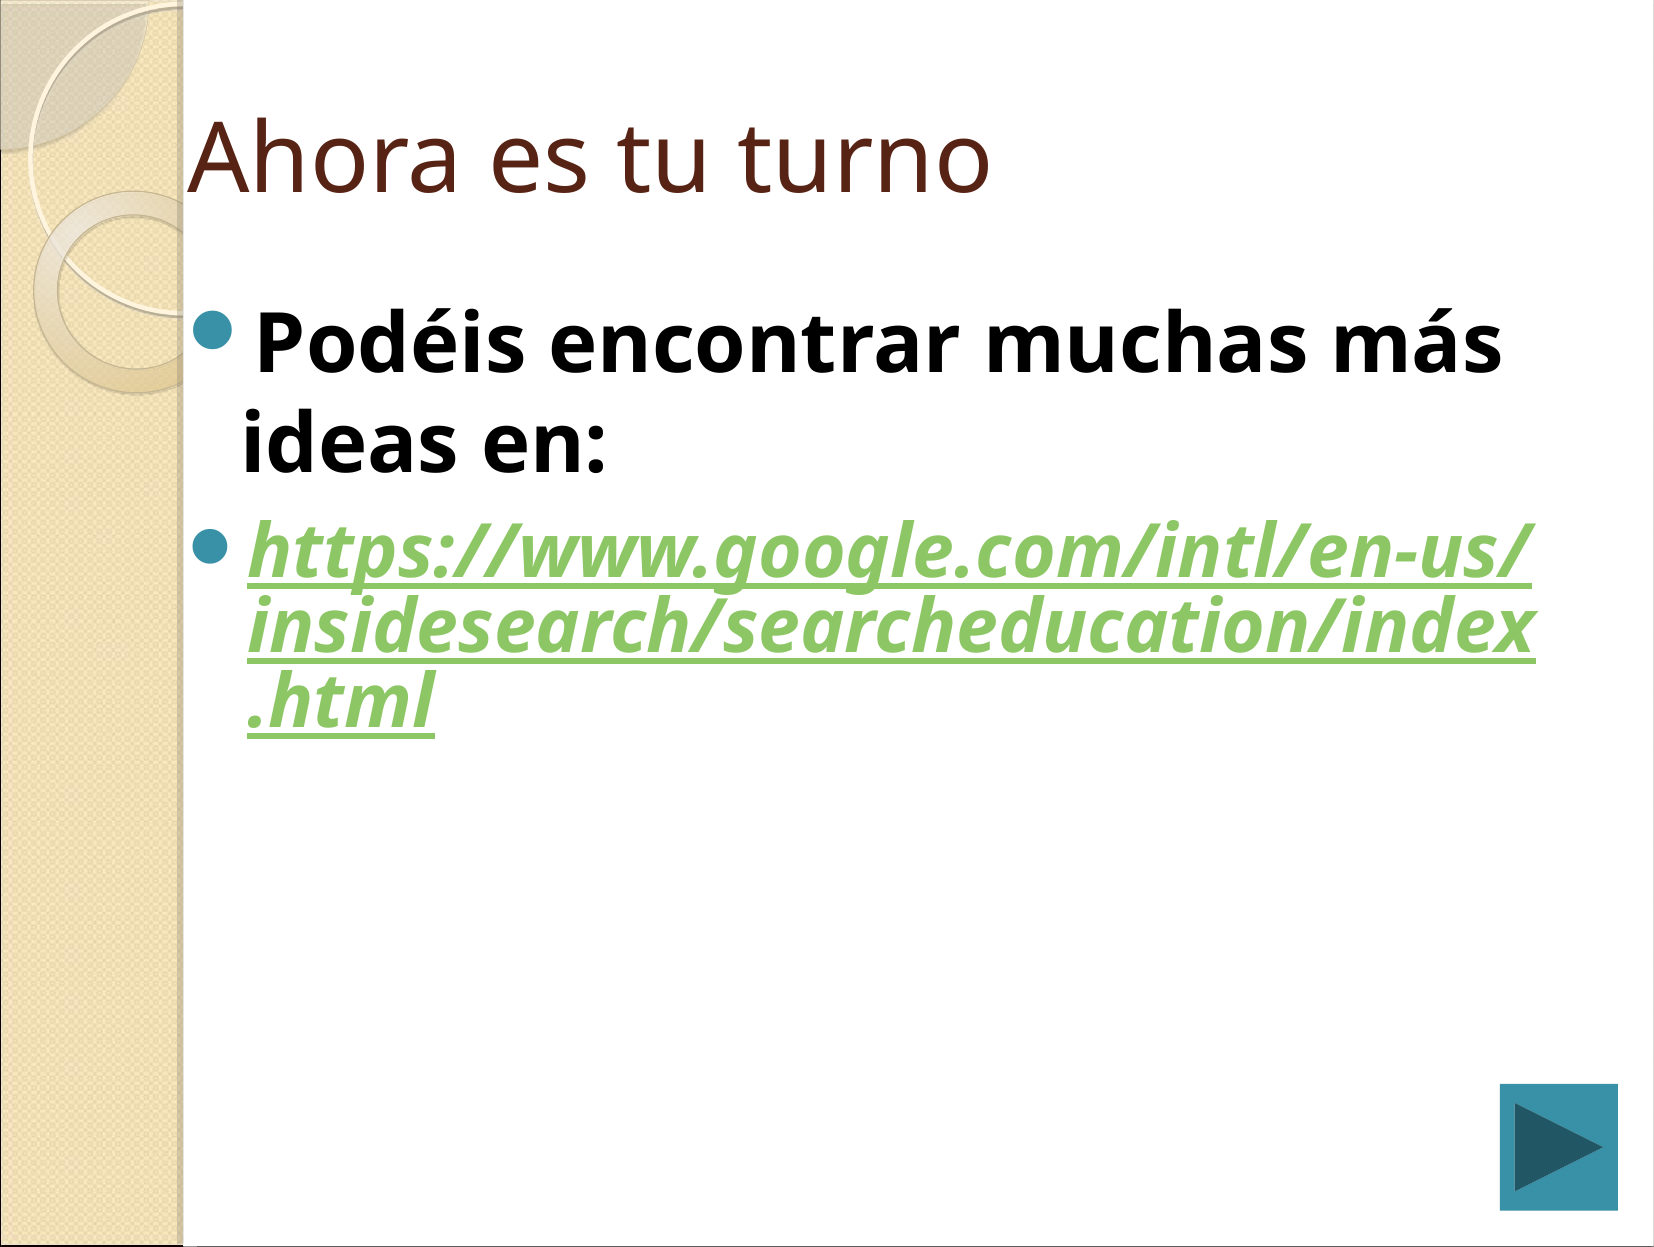

# Ahora es tu turno
Podéis encontrar muchas más ideas en:
https://www.google.com/intl/en-us/insidesearch/searcheducation/index.html